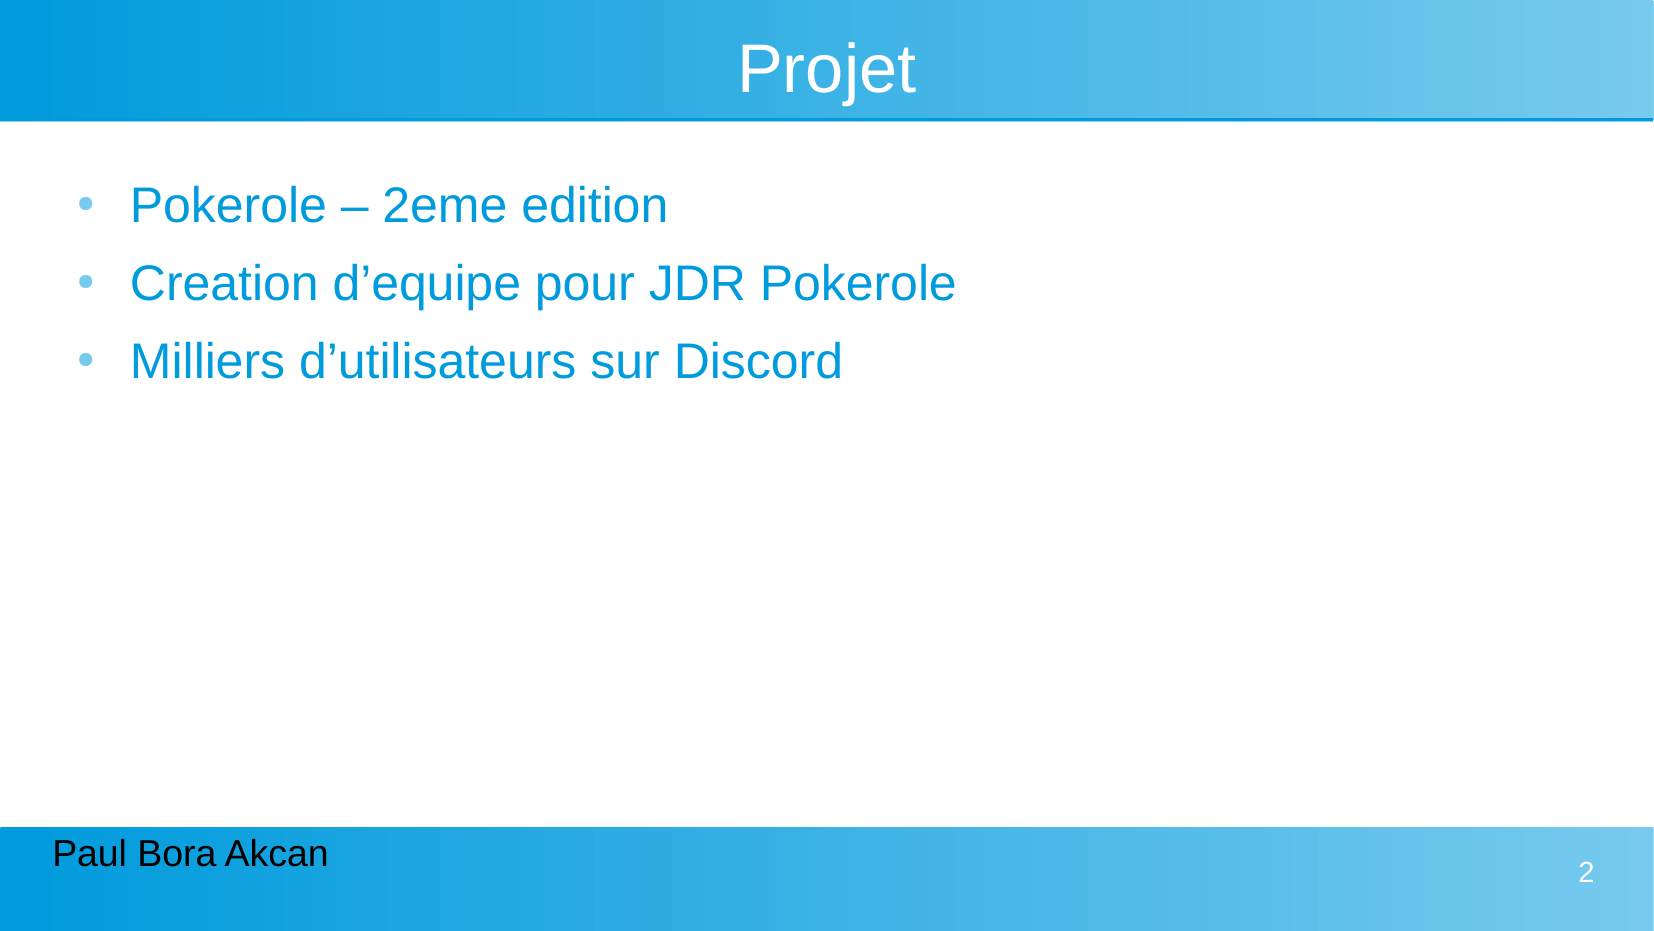

# Projet
Pokerole – 2eme edition
Creation d’equipe pour JDR Pokerole
Milliers d’utilisateurs sur Discord
Paul Bora Akcan
2